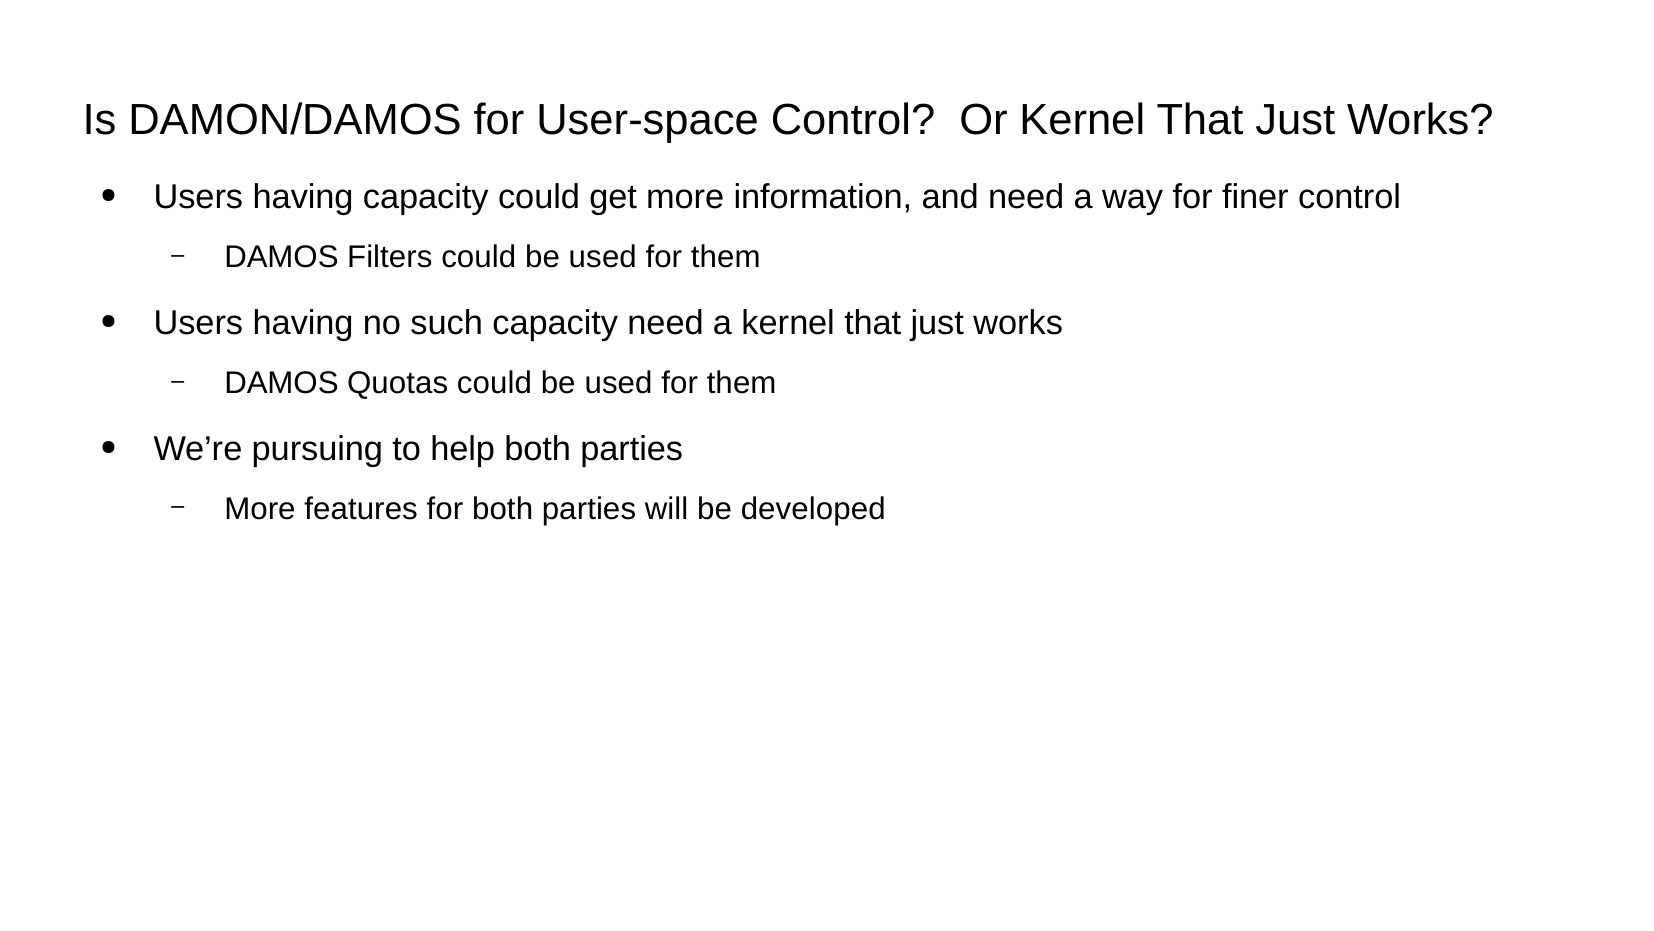

# Is DAMON/DAMOS for User-space Control? Or Kernel That Just Works?
Users having capacity could get more information, and need a way for finer control
DAMOS Filters could be used for them
Users having no such capacity need a kernel that just works
DAMOS Quotas could be used for them
We’re pursuing to help both parties
More features for both parties will be developed